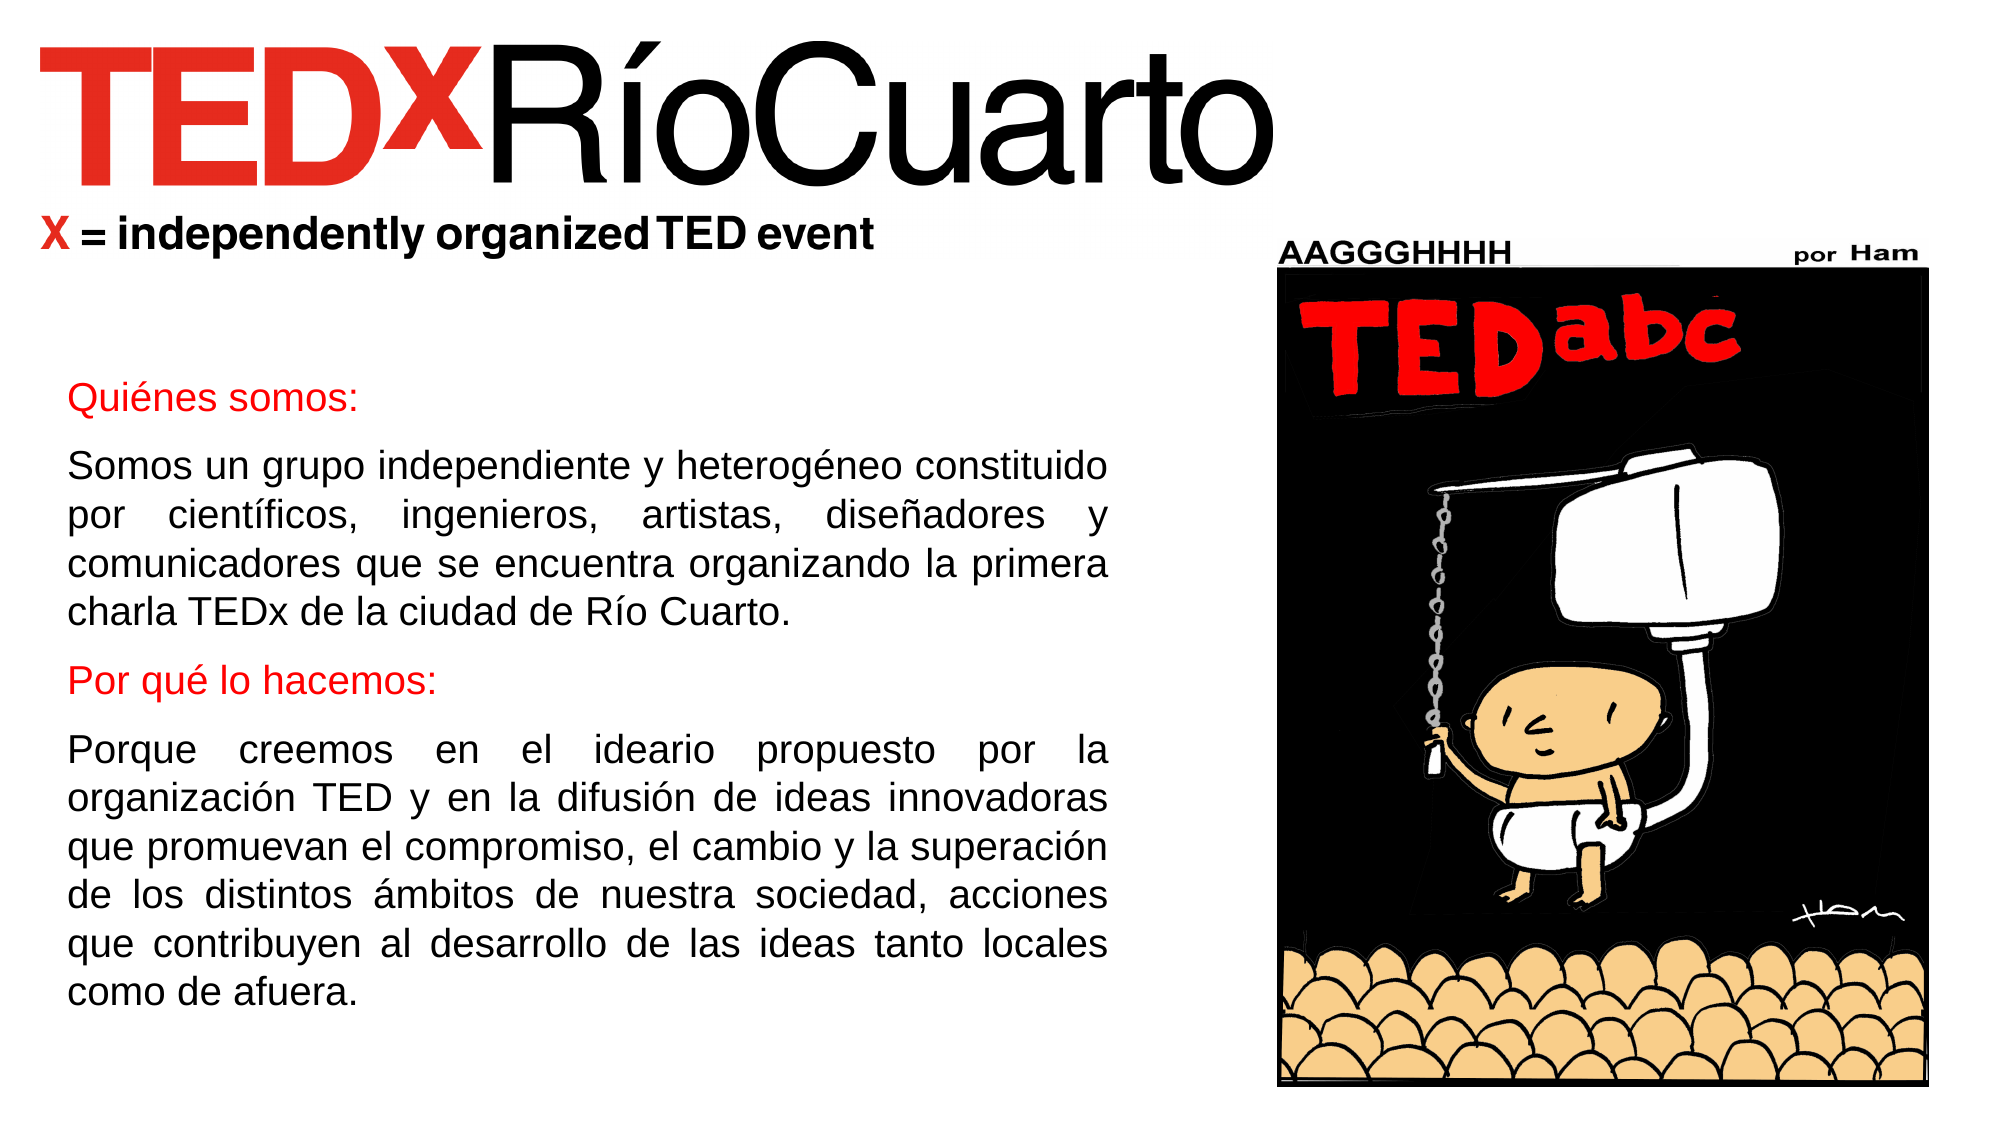

# Quiénes somos:
Somos un grupo independiente y heterogéneo constituido por científicos, ingenieros, artistas, diseñadores y comunicadores que se encuentra organizando la primera charla TEDx de la ciudad de Río Cuarto.
Por qué lo hacemos:
Porque creemos en el ideario propuesto por la organización TED y en la difusión de ideas innovadoras que promuevan el compromiso, el cambio y la superación de los distintos ámbitos de nuestra sociedad, acciones que contribuyen al desarrollo de las ideas tanto locales como de afuera.